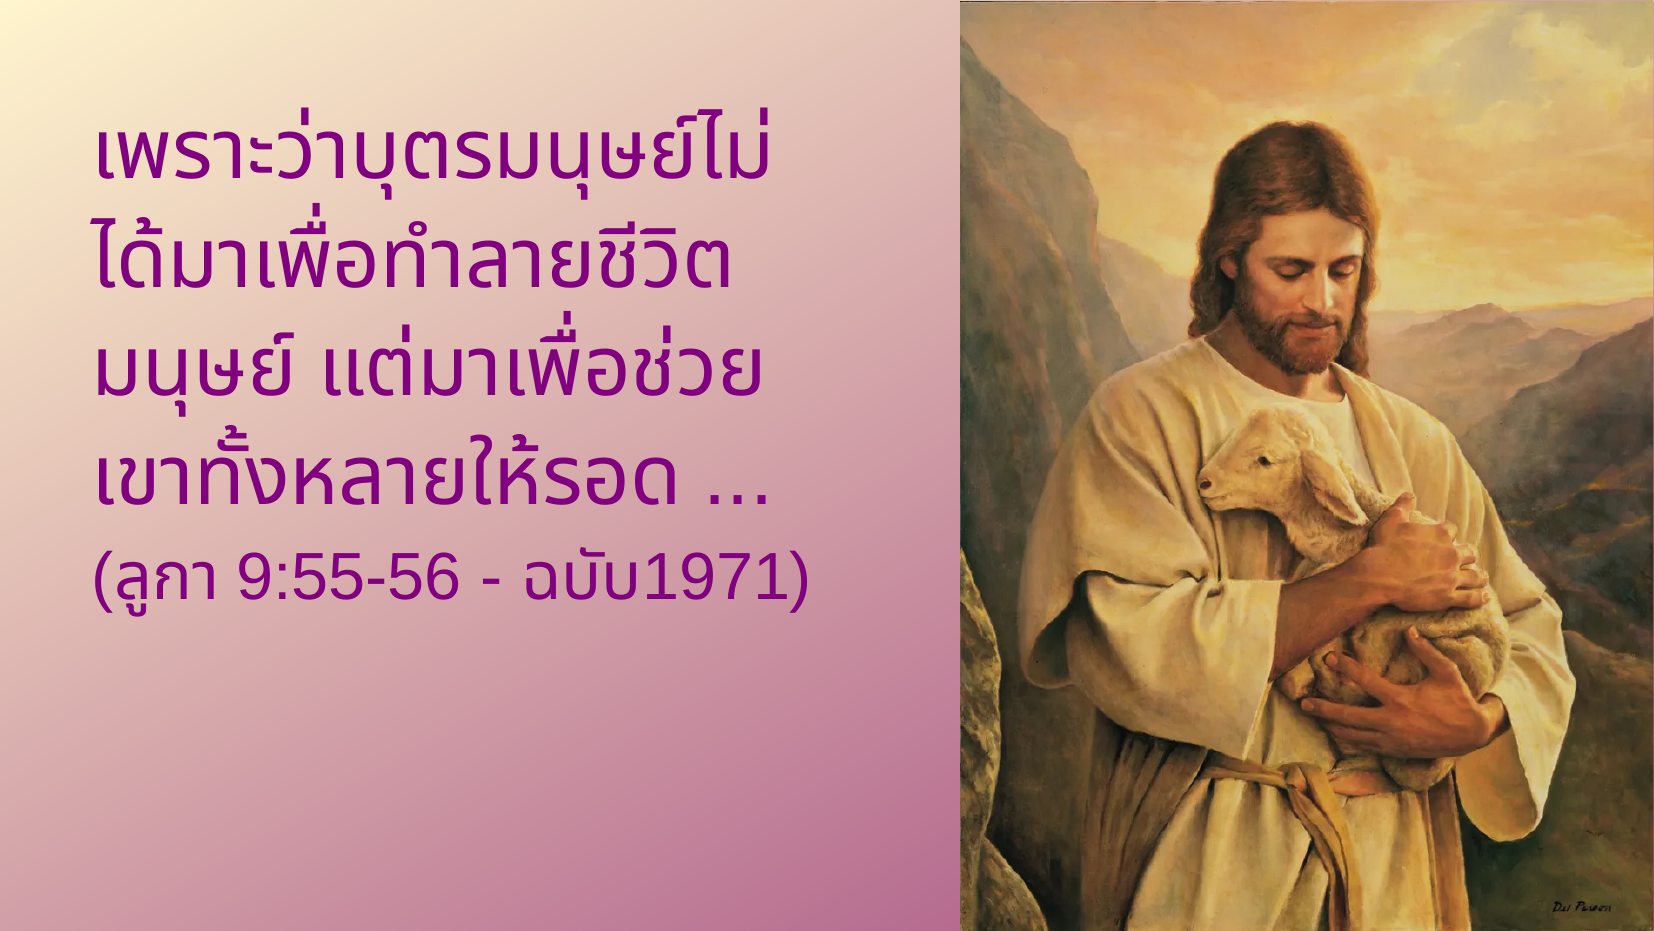

เพราะว่าบุตรมนุษย์ไม่ได้มาเพื่อทำลายชีวิตมนุษย์ แต่มาเพื่อช่วยเขาทั้งหลายให้รอด ...
(ลูกา 9:55-56 - ฉบับ1971)